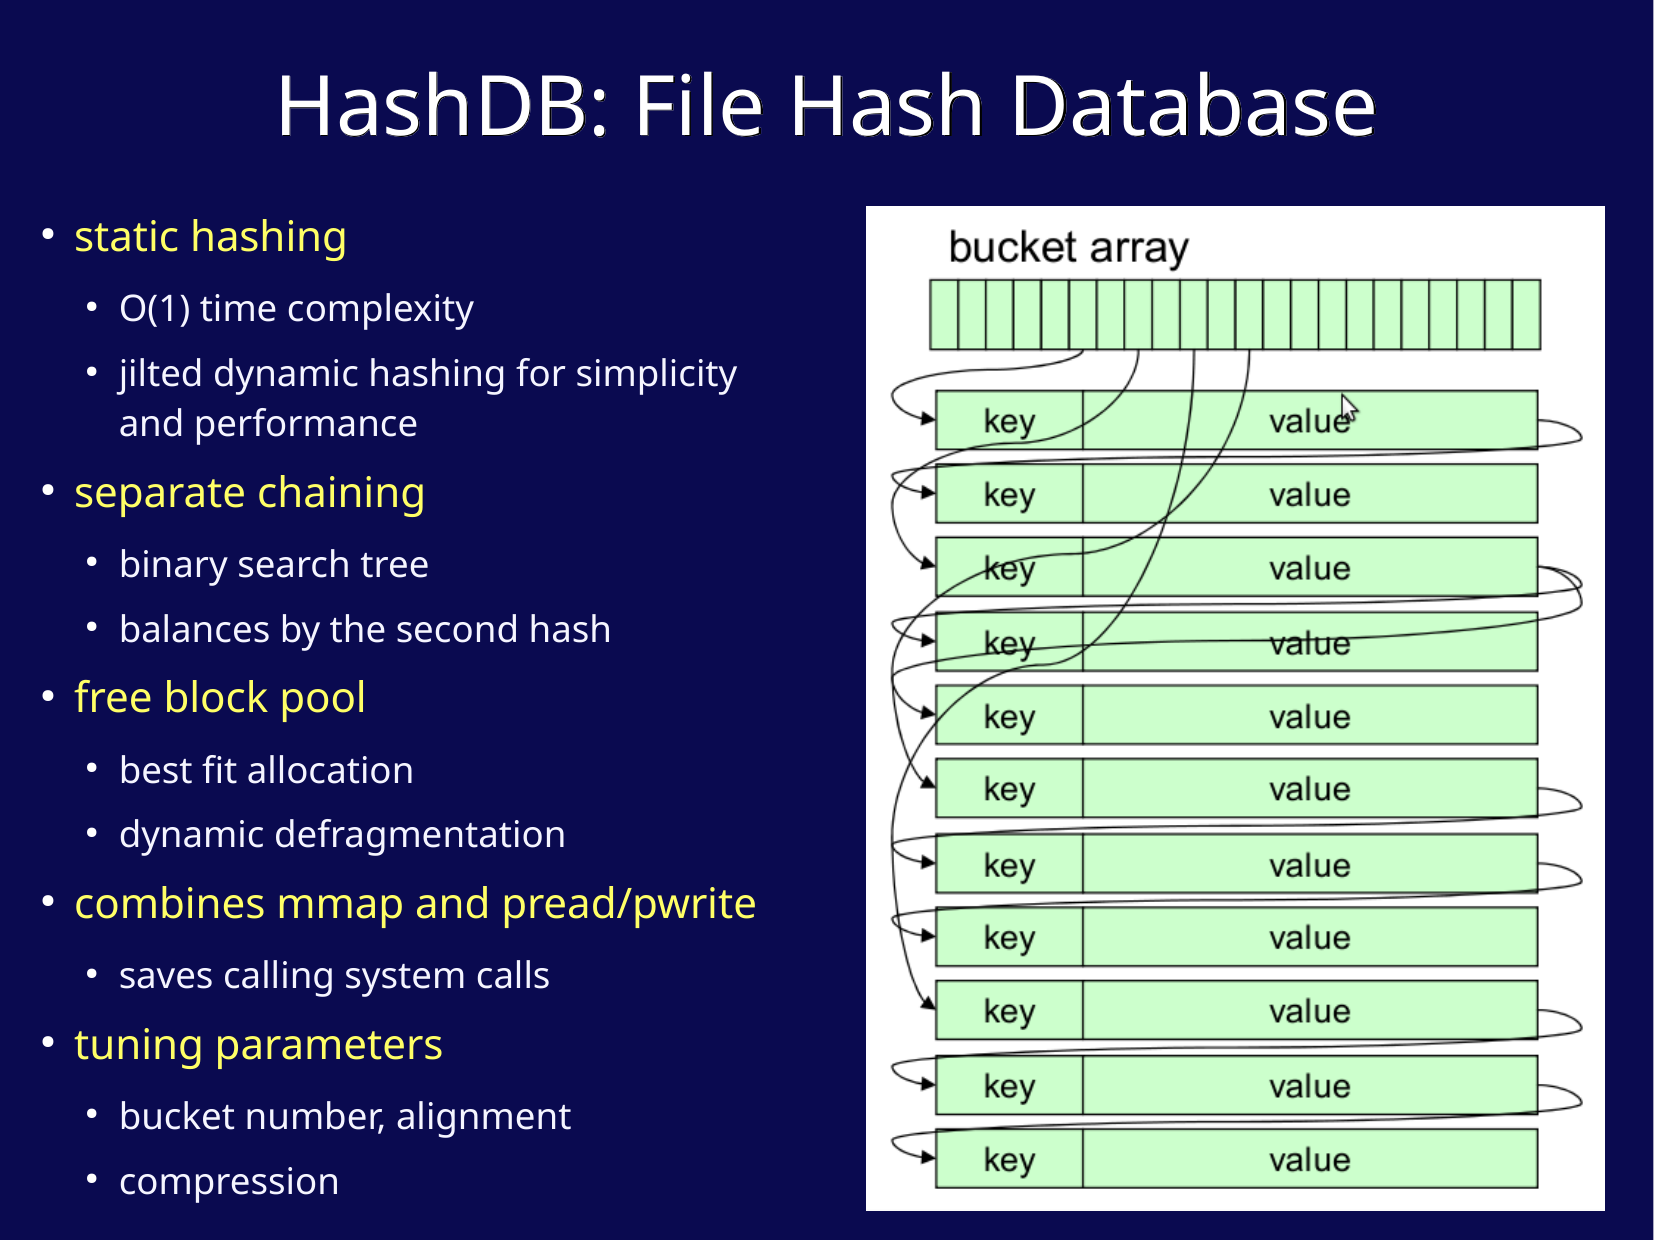

# HashDB: File Hash Database
static hashing
O(1) time complexity
jilted dynamic hashing for simplicity and performance
separate chaining
binary search tree
balances by the second hash
free block pool
best fit allocation
dynamic defragmentation
combines mmap and pread/pwrite
saves calling system calls
tuning parameters
bucket number, alignment
compression